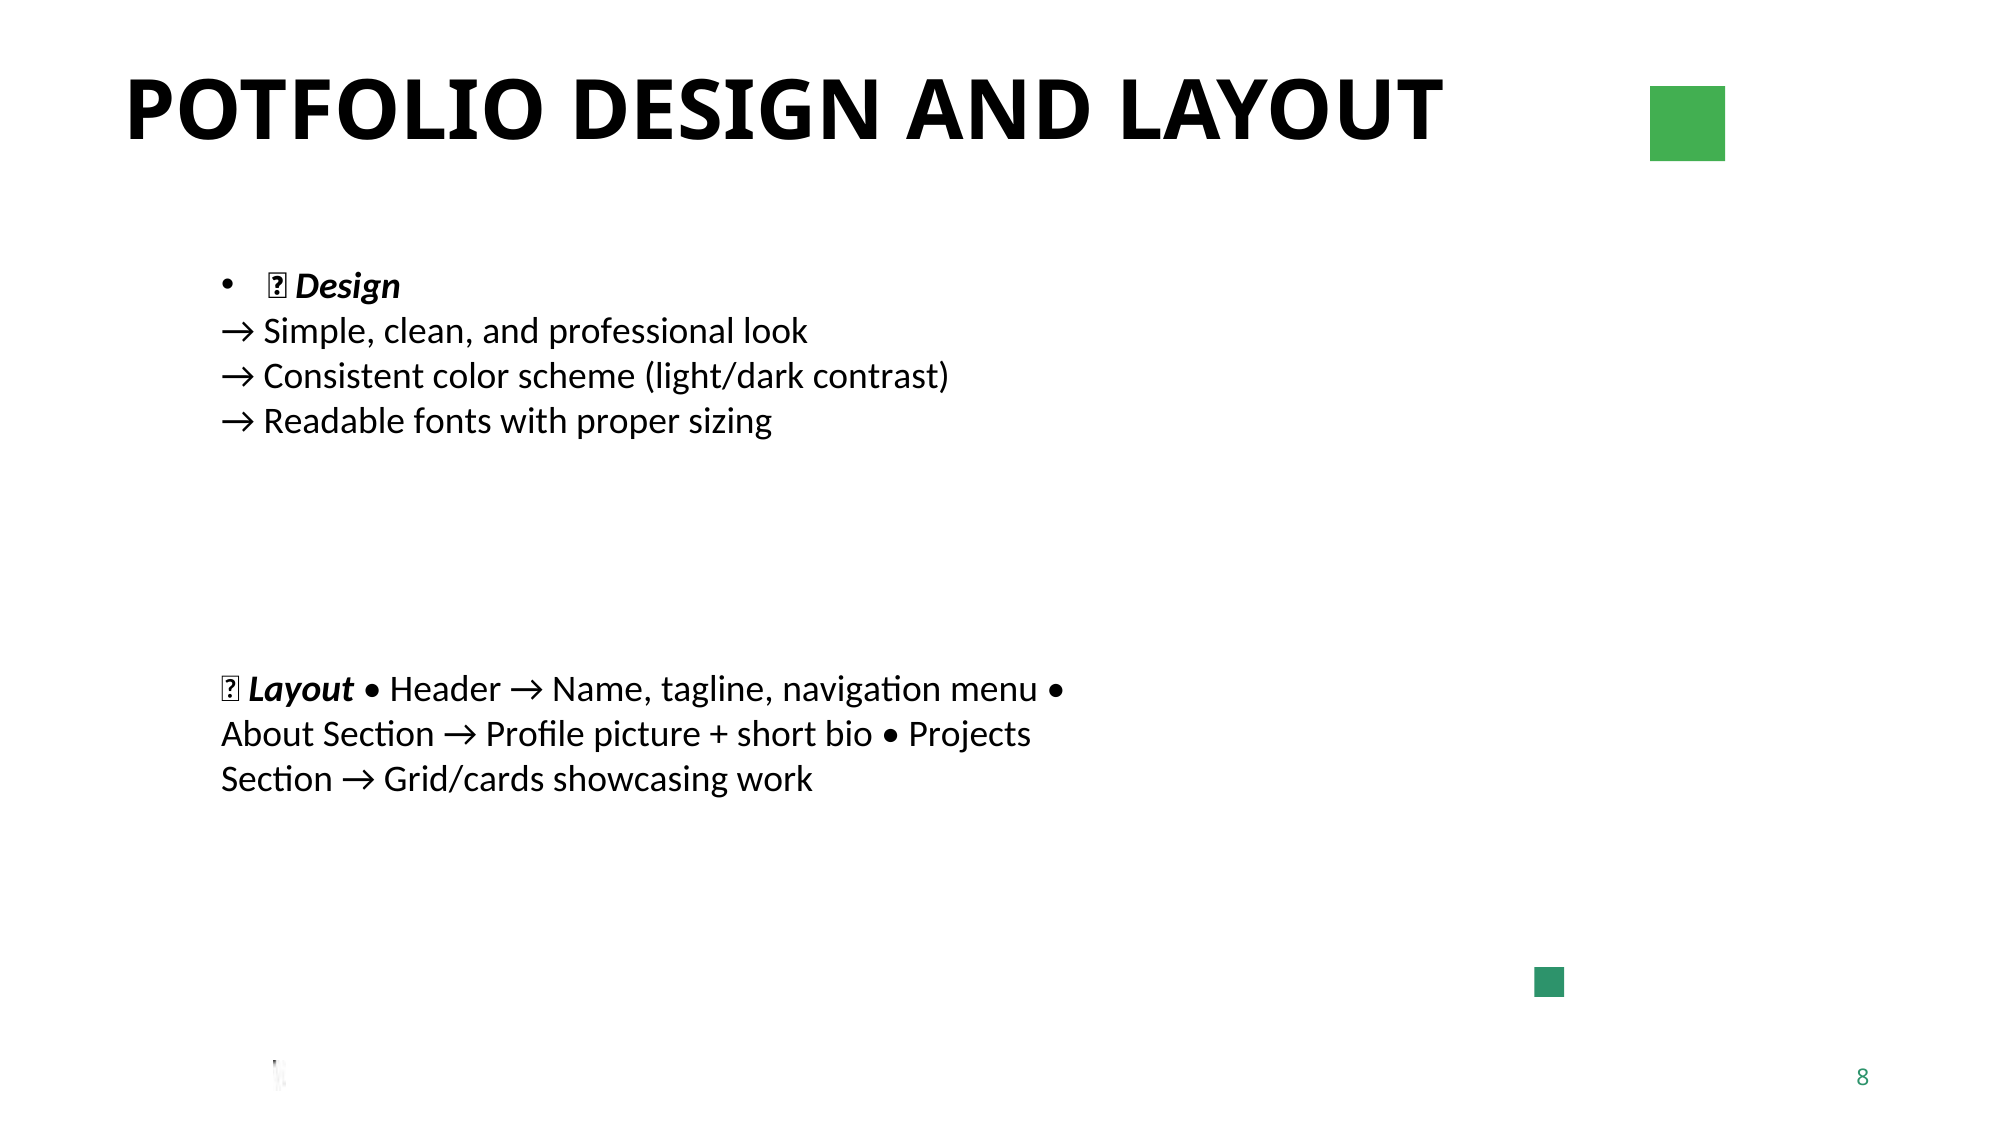

POTFOLIO DESIGN AND LAYOUT
# 🎨 Design
→ Simple, clean, and professional look
→ Consistent color scheme (light/dark contrast)
→ Readable fonts with proper sizing
📐 Layout • Header → Name, tagline, navigation menu • About Section → Profile picture + short bio • Projects Section → Grid/cards showcasing work